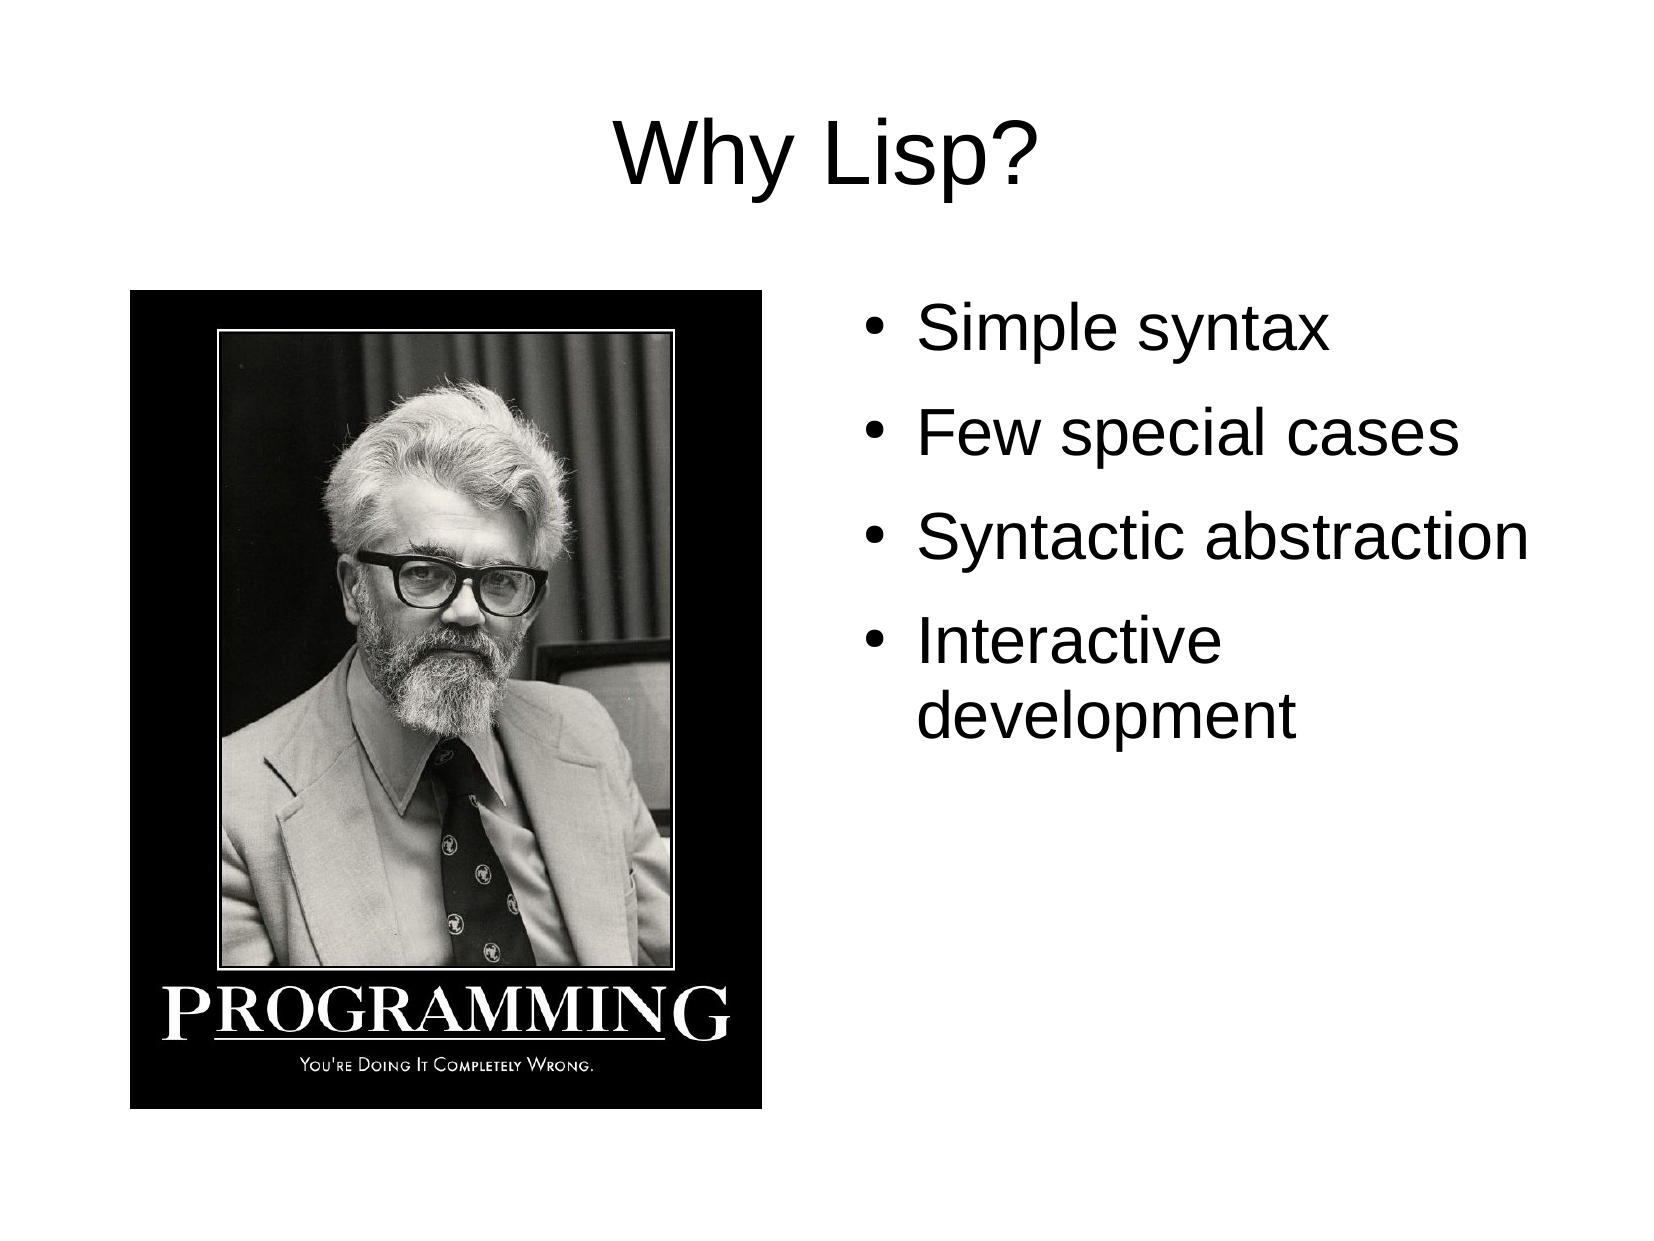

# Why Lisp?
Simple syntax
Few special cases
Syntactic abstraction
Interactive development